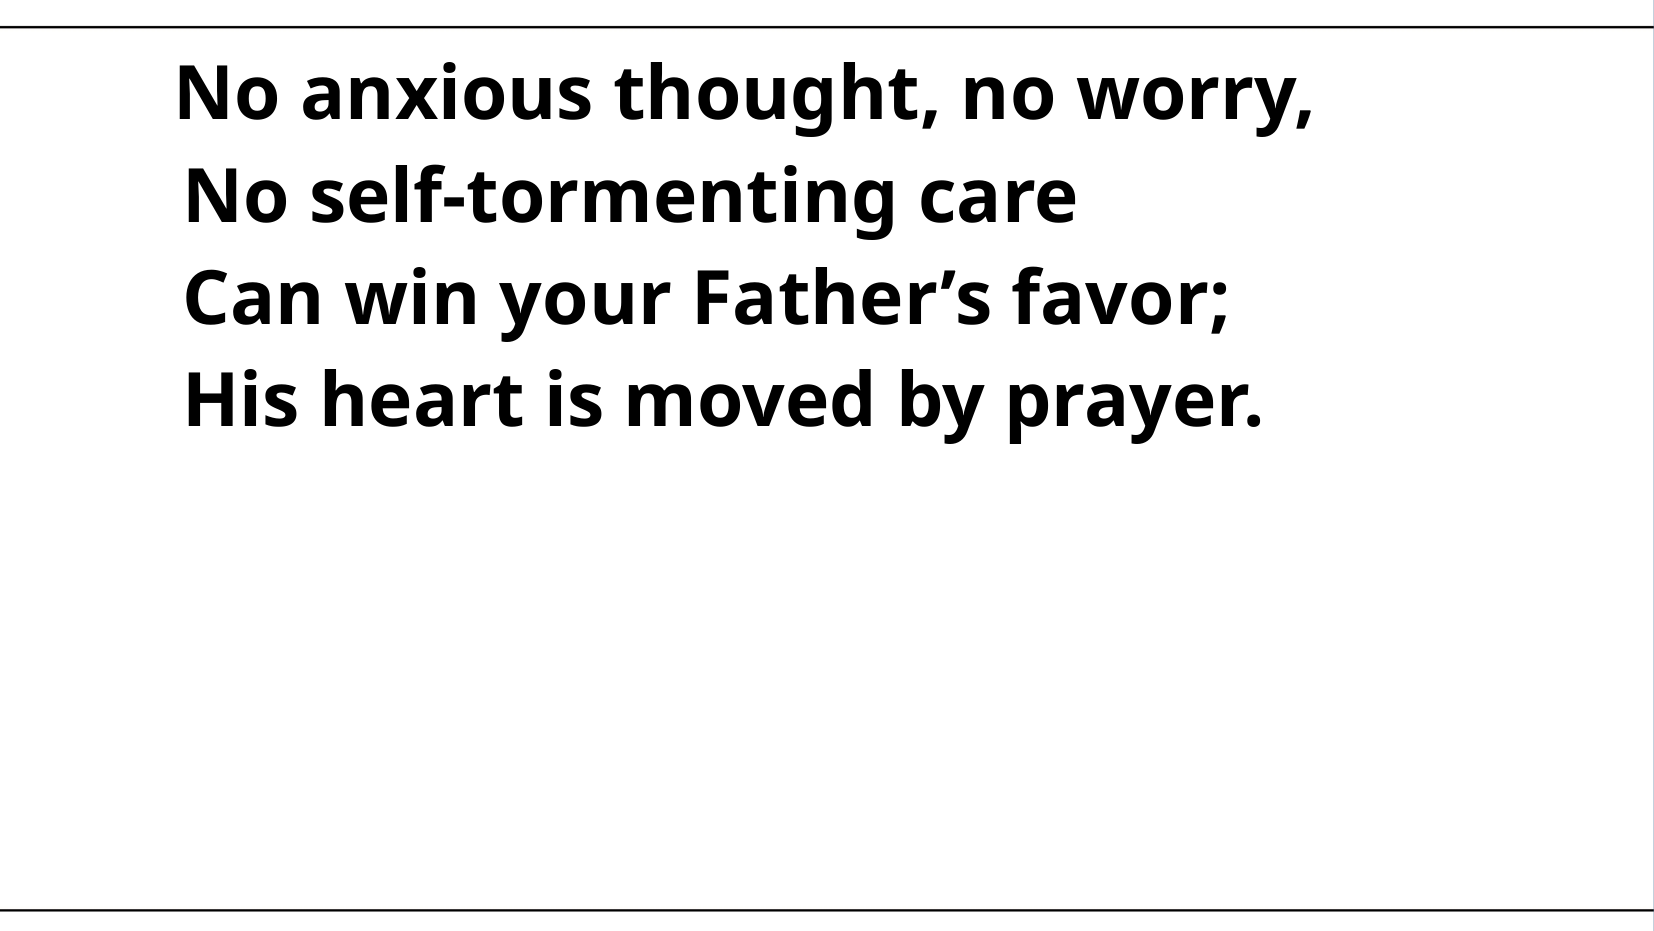

No anxious thought, no worry,
 No self-tormenting care
 Can win your Father’s favor;
 His heart is moved by prayer.